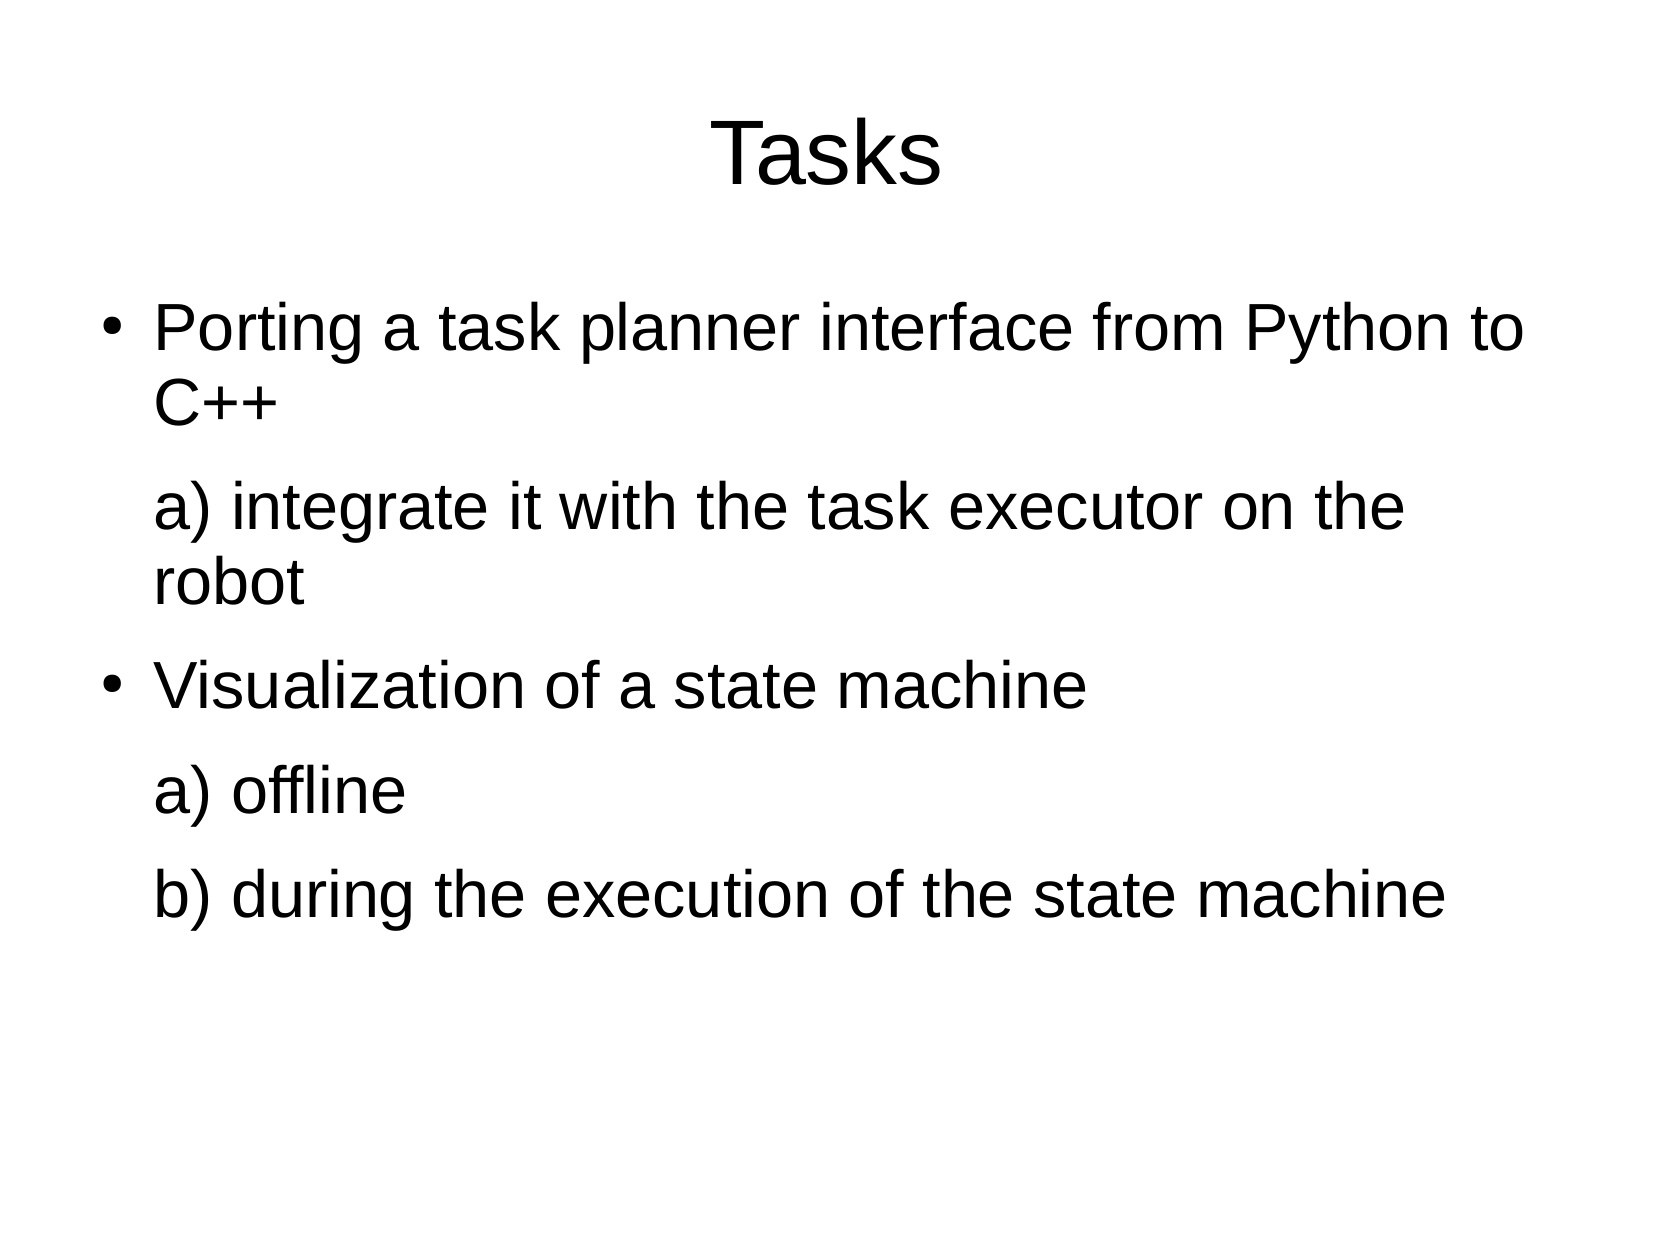

# Tasks
Porting a task planner interface from Python to C++
a) integrate it with the task executor on the robot
Visualization of a state machine
a) offline
b) during the execution of the state machine